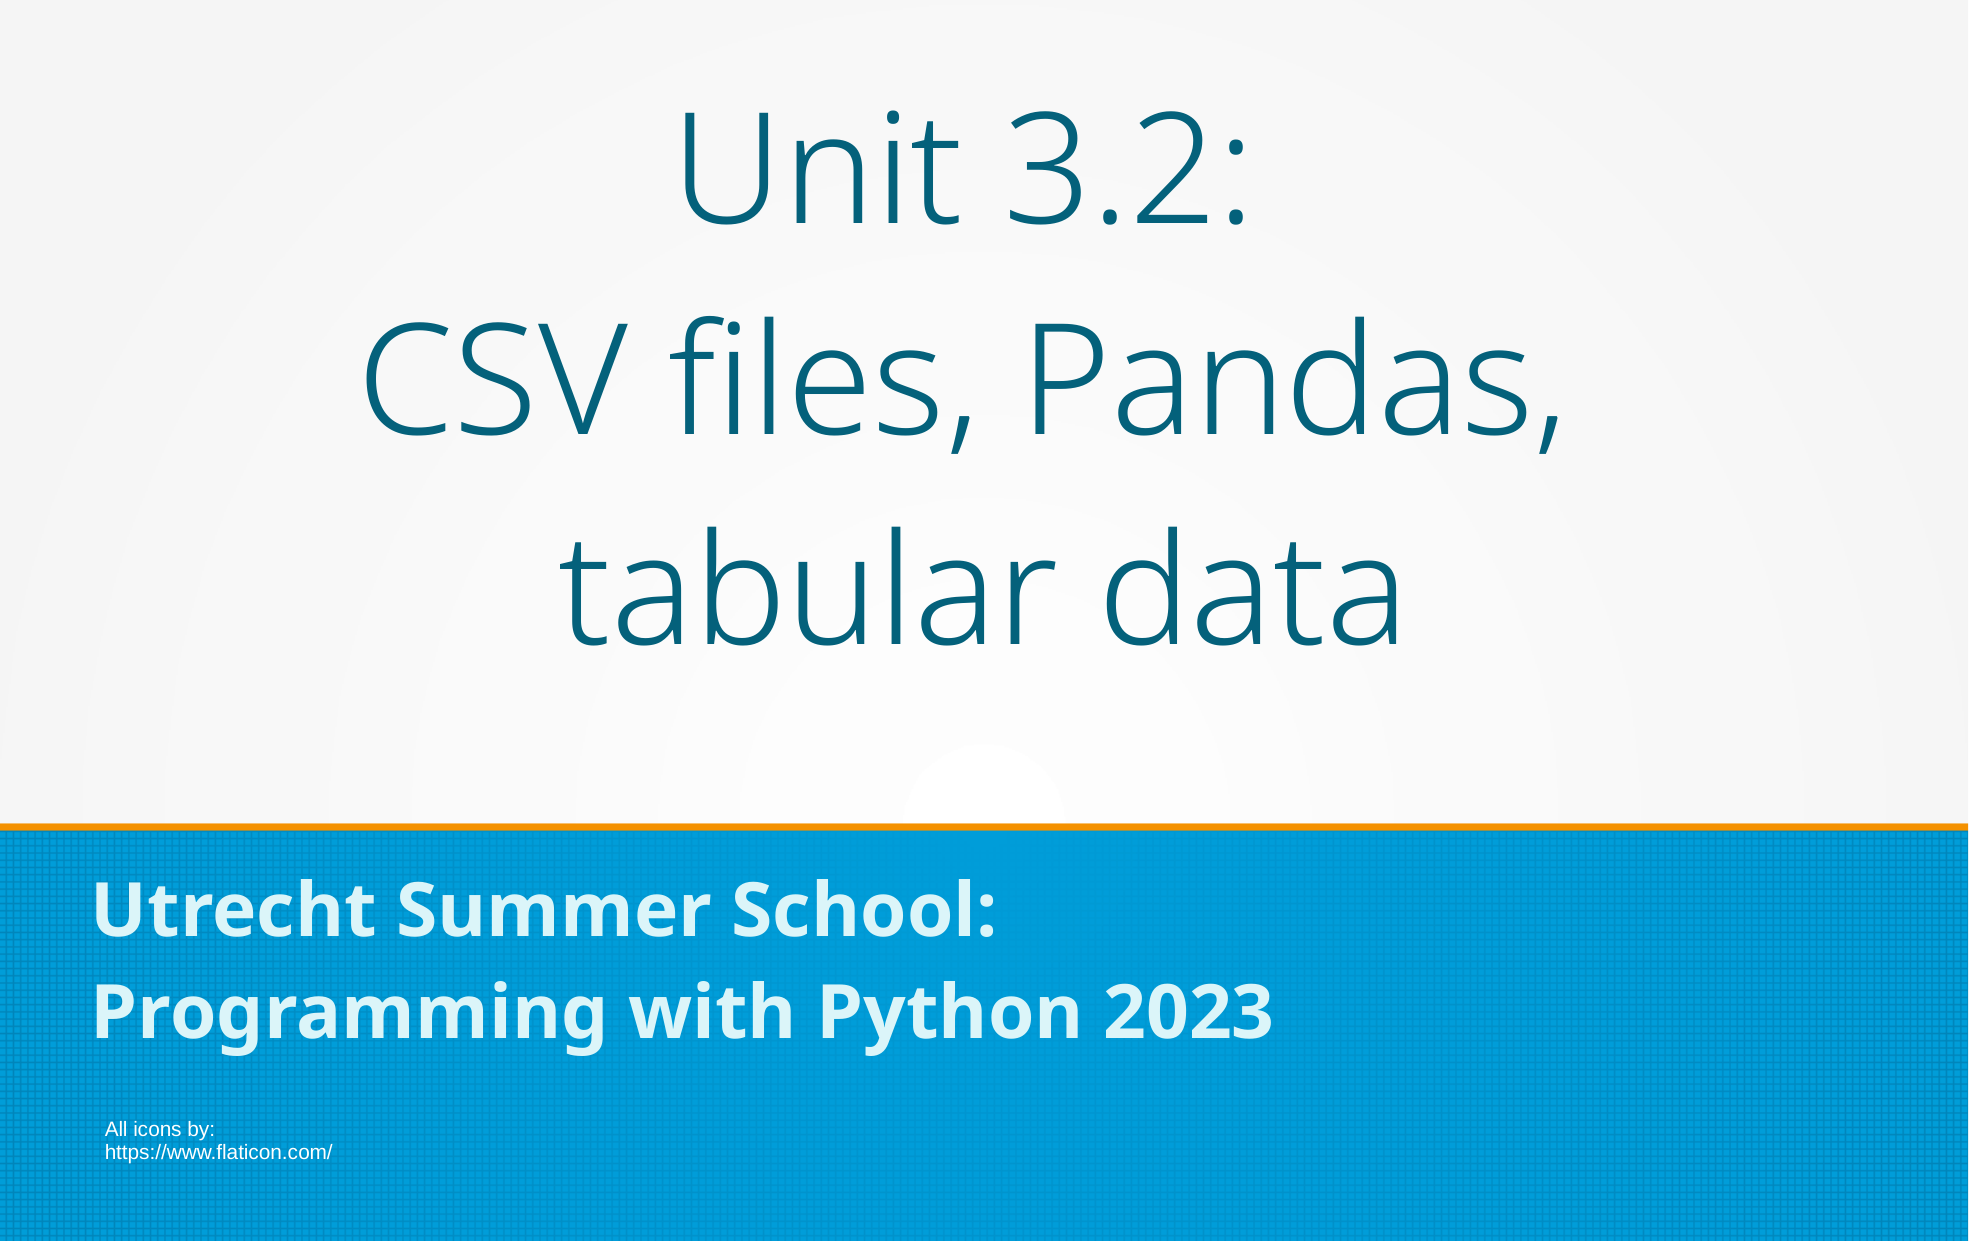

# Unit 3.2: CSV files, Pandas, tabular data
Utrecht Summer School:
Programming with Python 2023
All icons by: https://www.flaticon.com/